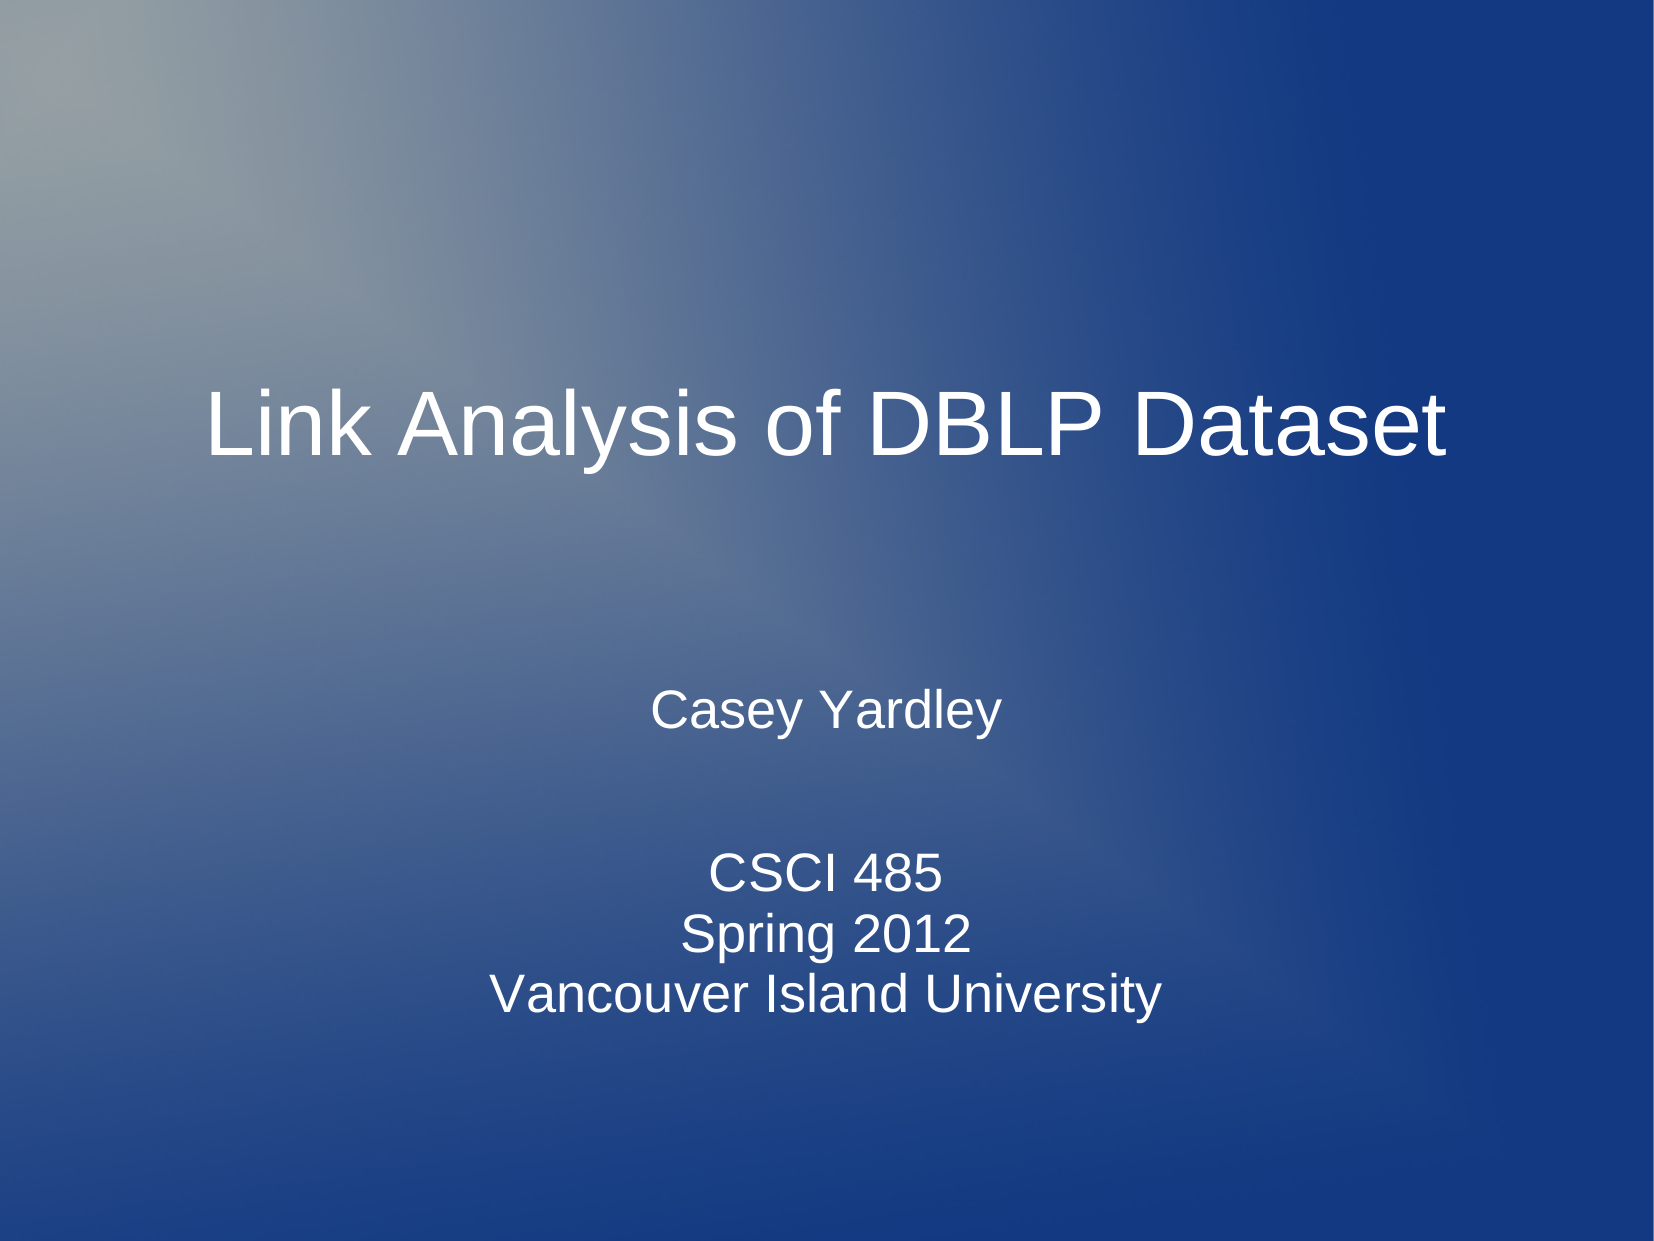

# Link Analysis of DBLP Dataset
Casey Yardley
CSCI 485
Spring 2012
Vancouver Island University